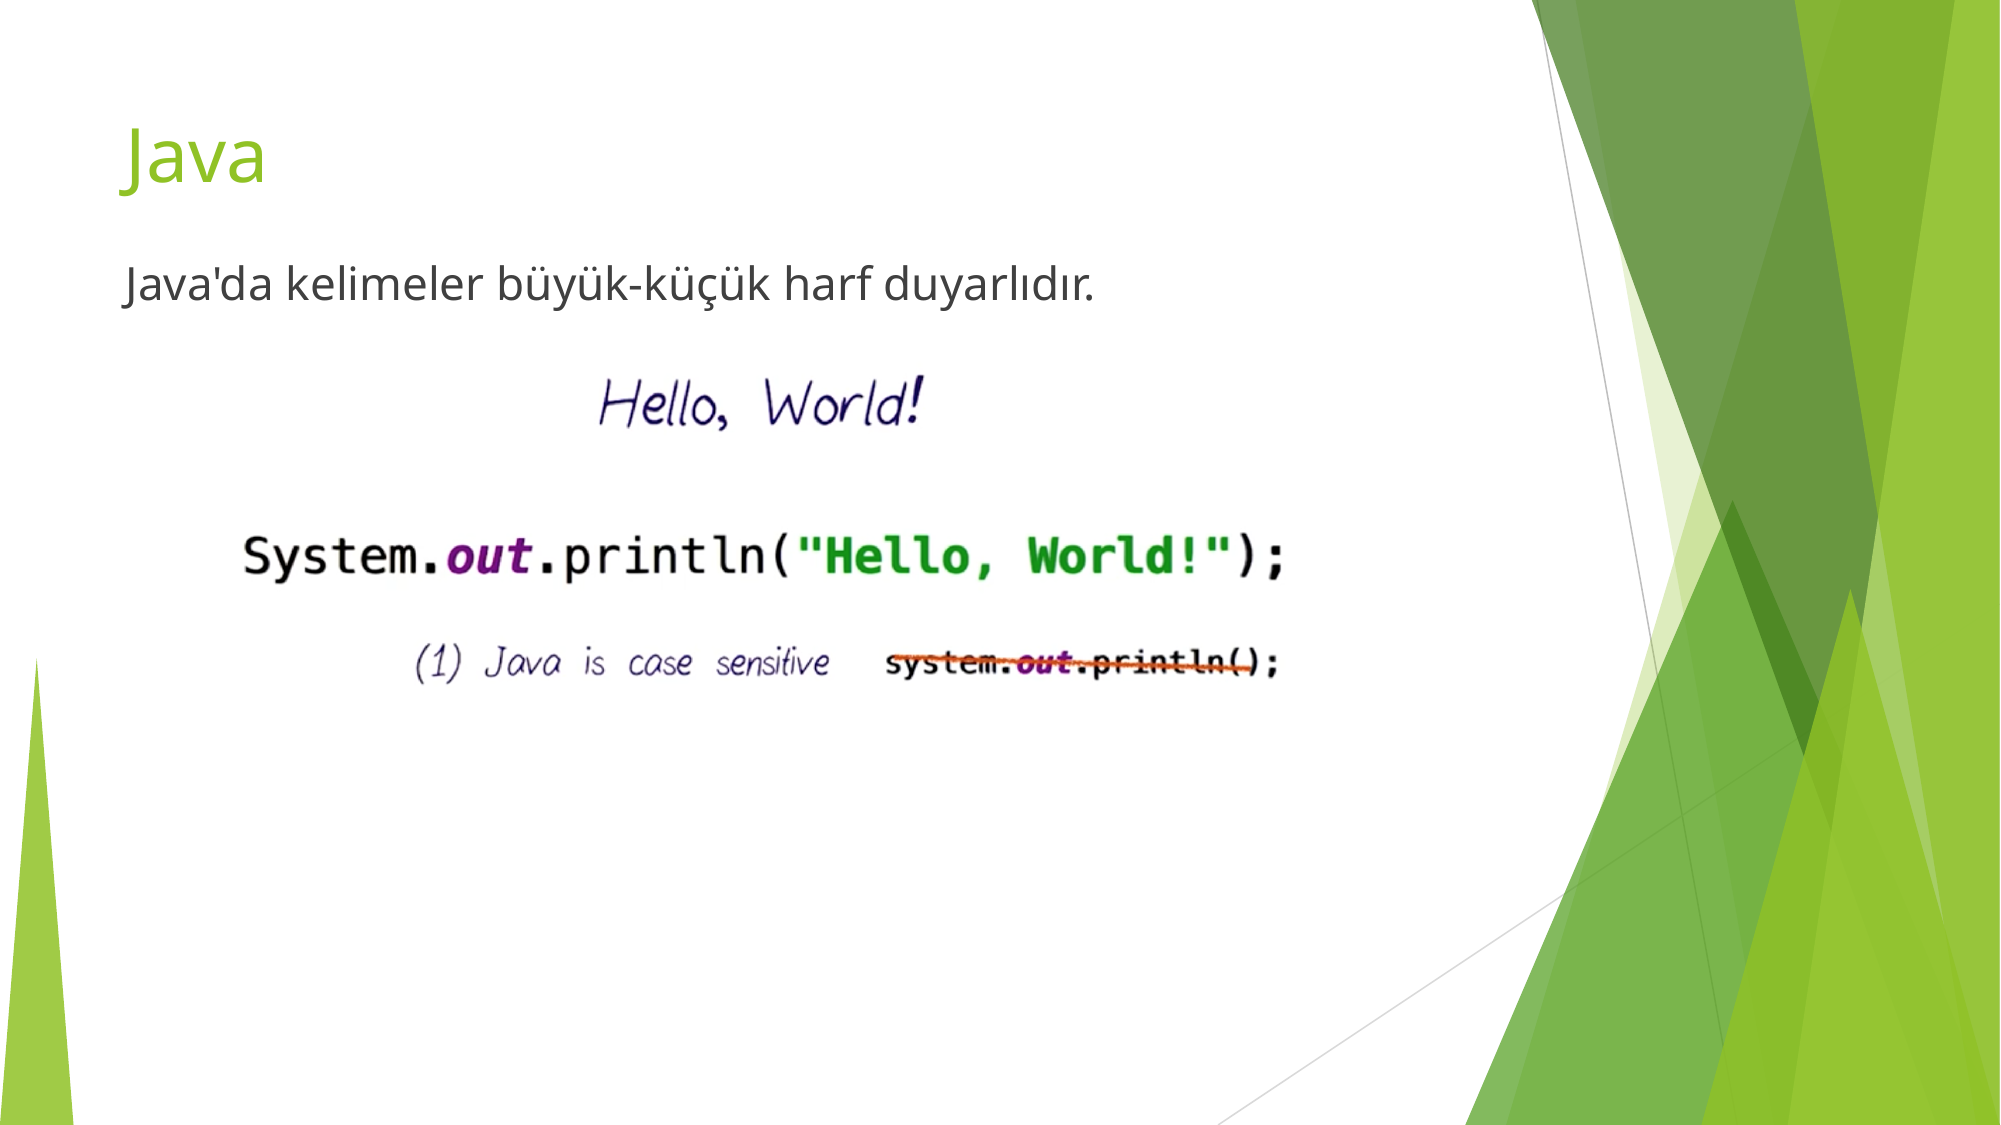

# Java
Java'da kelimeler büyük-küçük harf duyarlıdır.